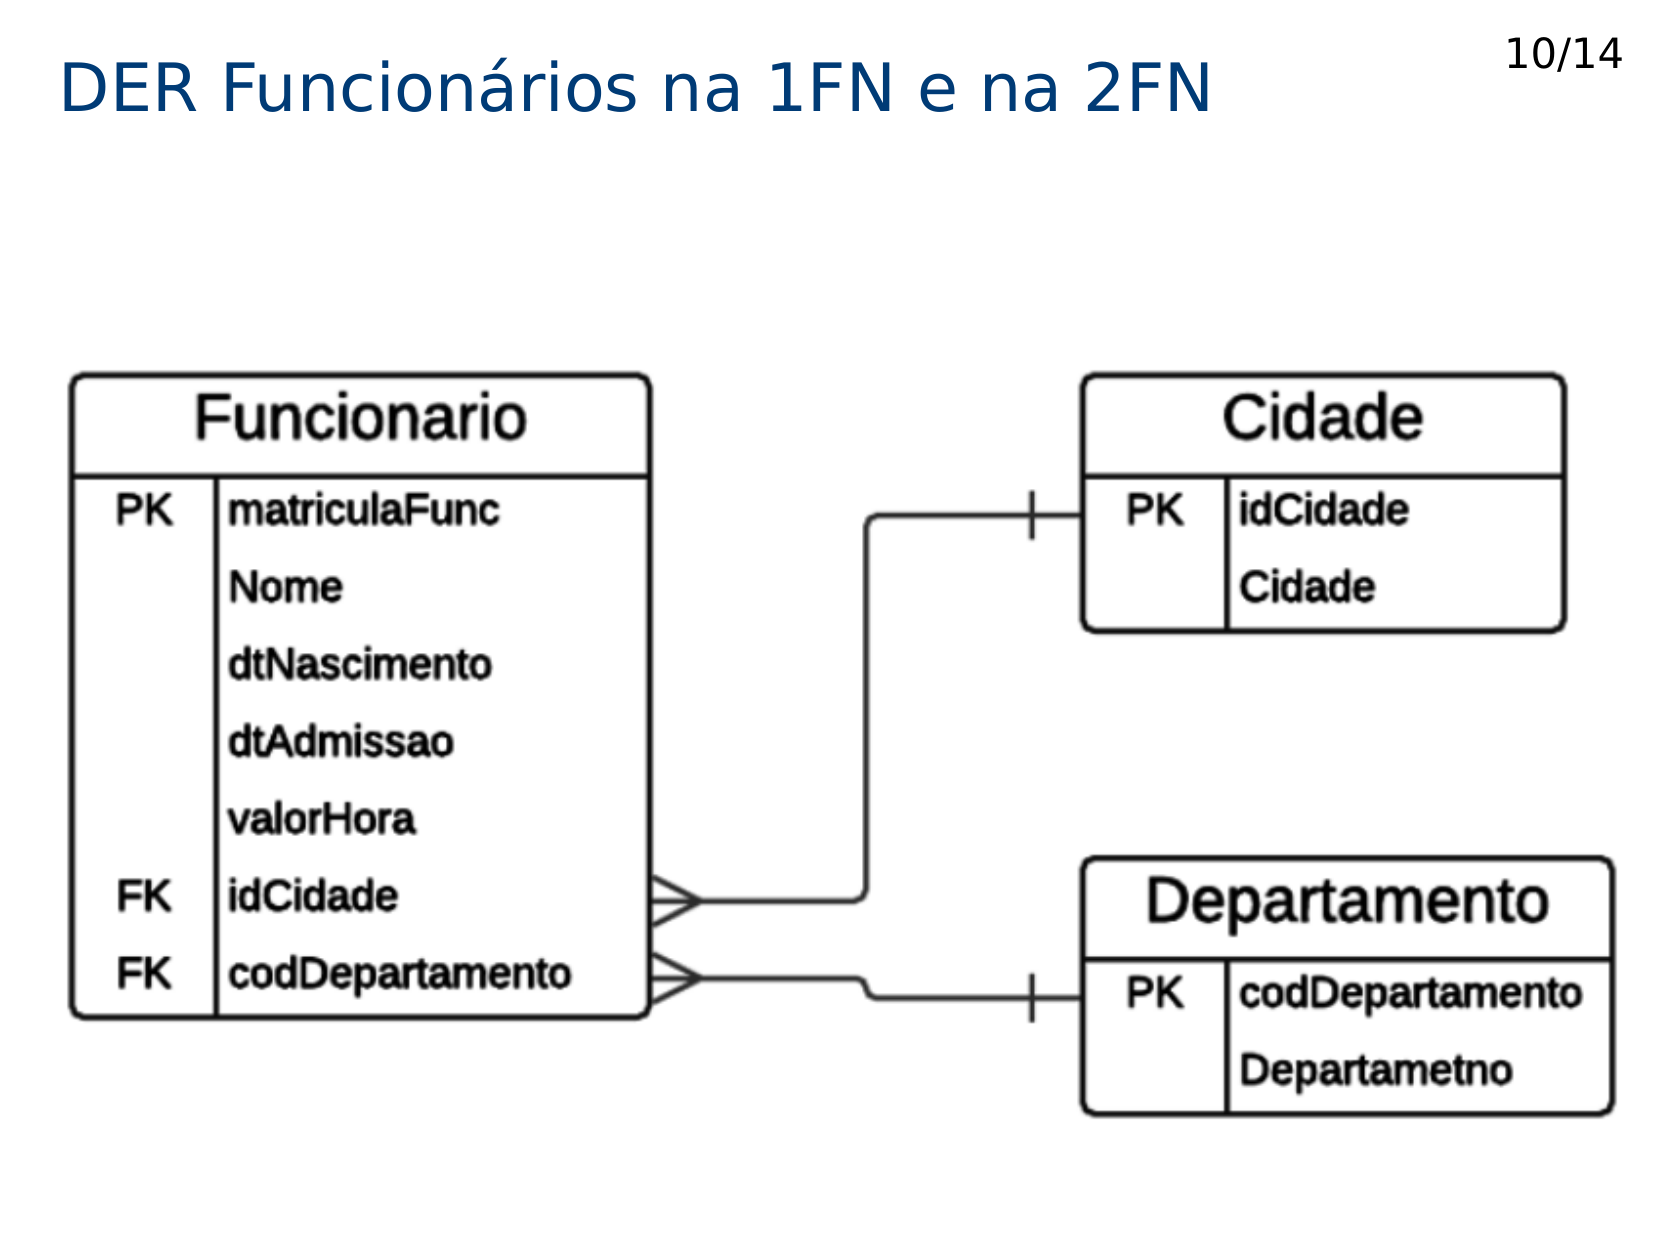

# DER Funcionários na 1FN e na 2FN
10